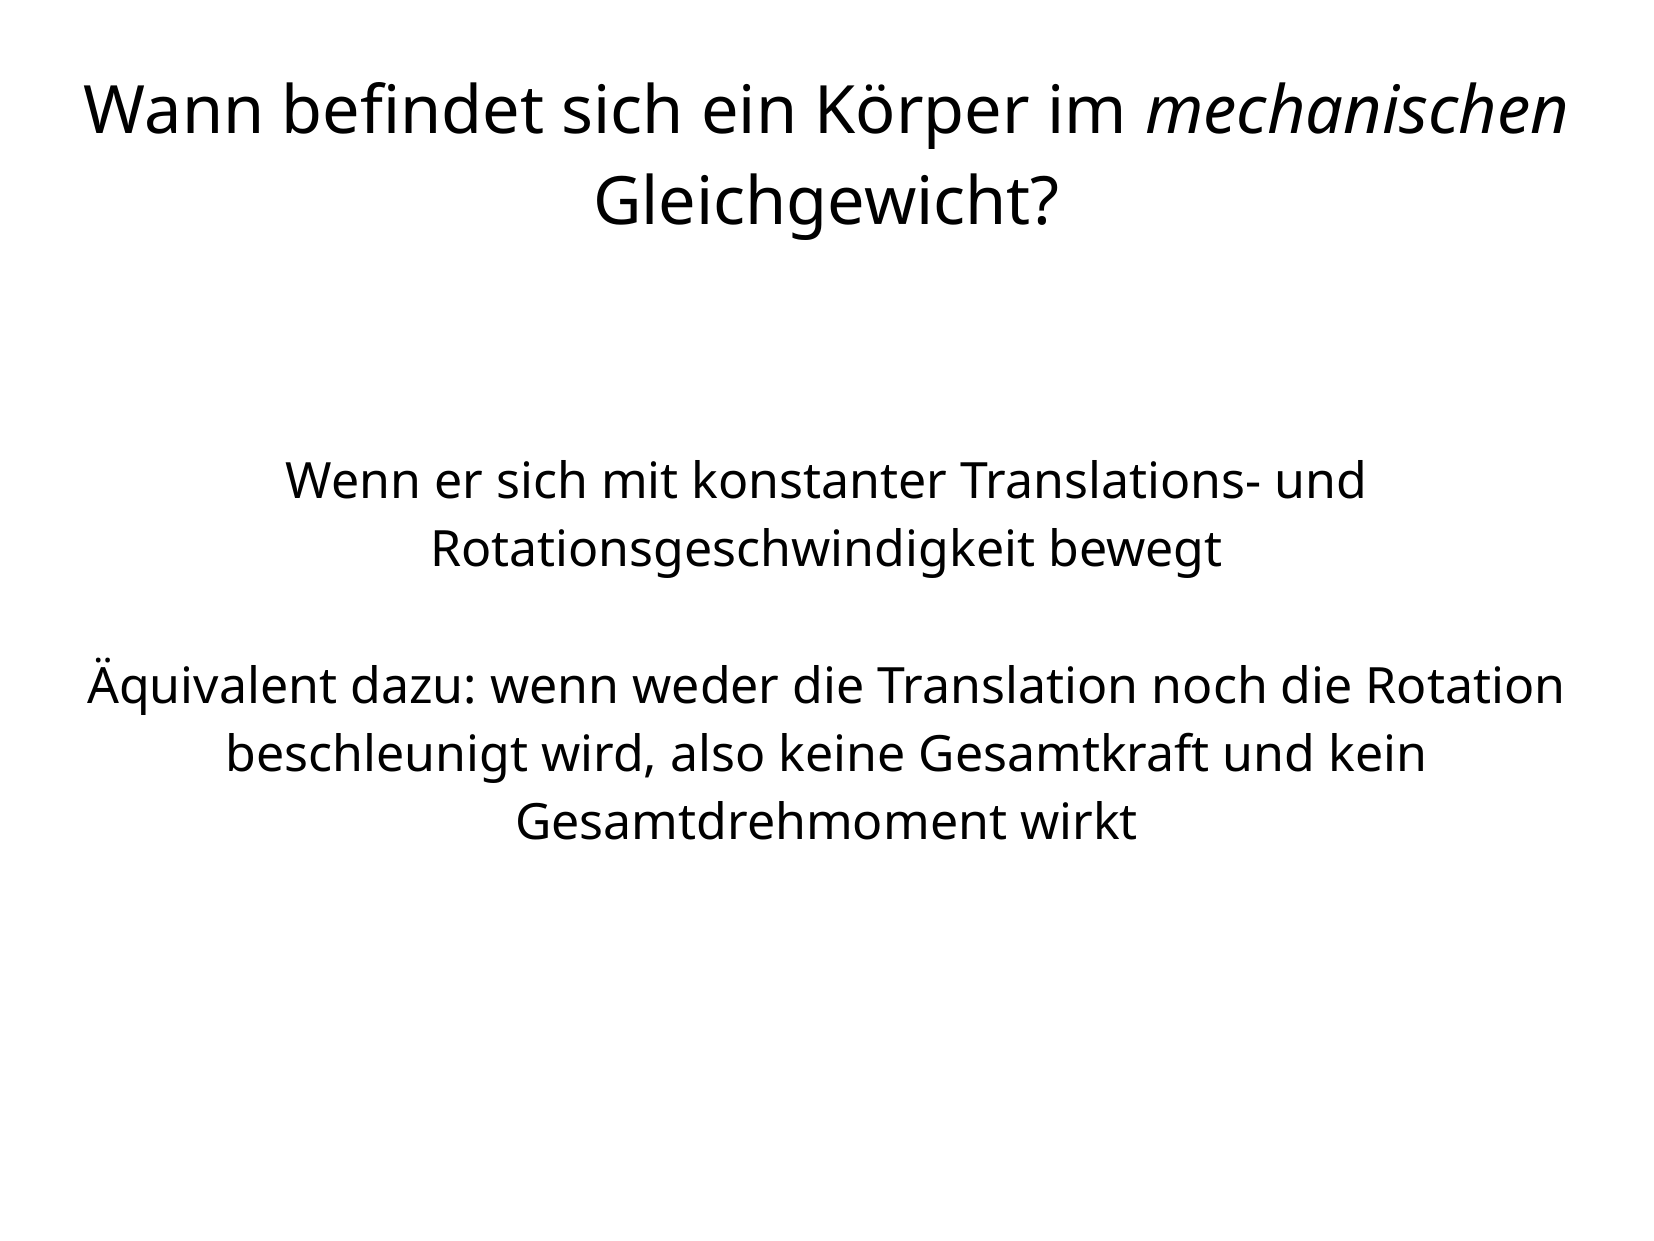

# Wann befindet sich ein Körper im mechanischen Gleichgewicht?
Wenn er sich mit konstanter Translations- und Rotationsgeschwindigkeit bewegt
Äquivalent dazu: wenn weder die Translation noch die Rotation beschleunigt wird, also keine Gesamtkraft und kein Gesamtdrehmoment wirkt